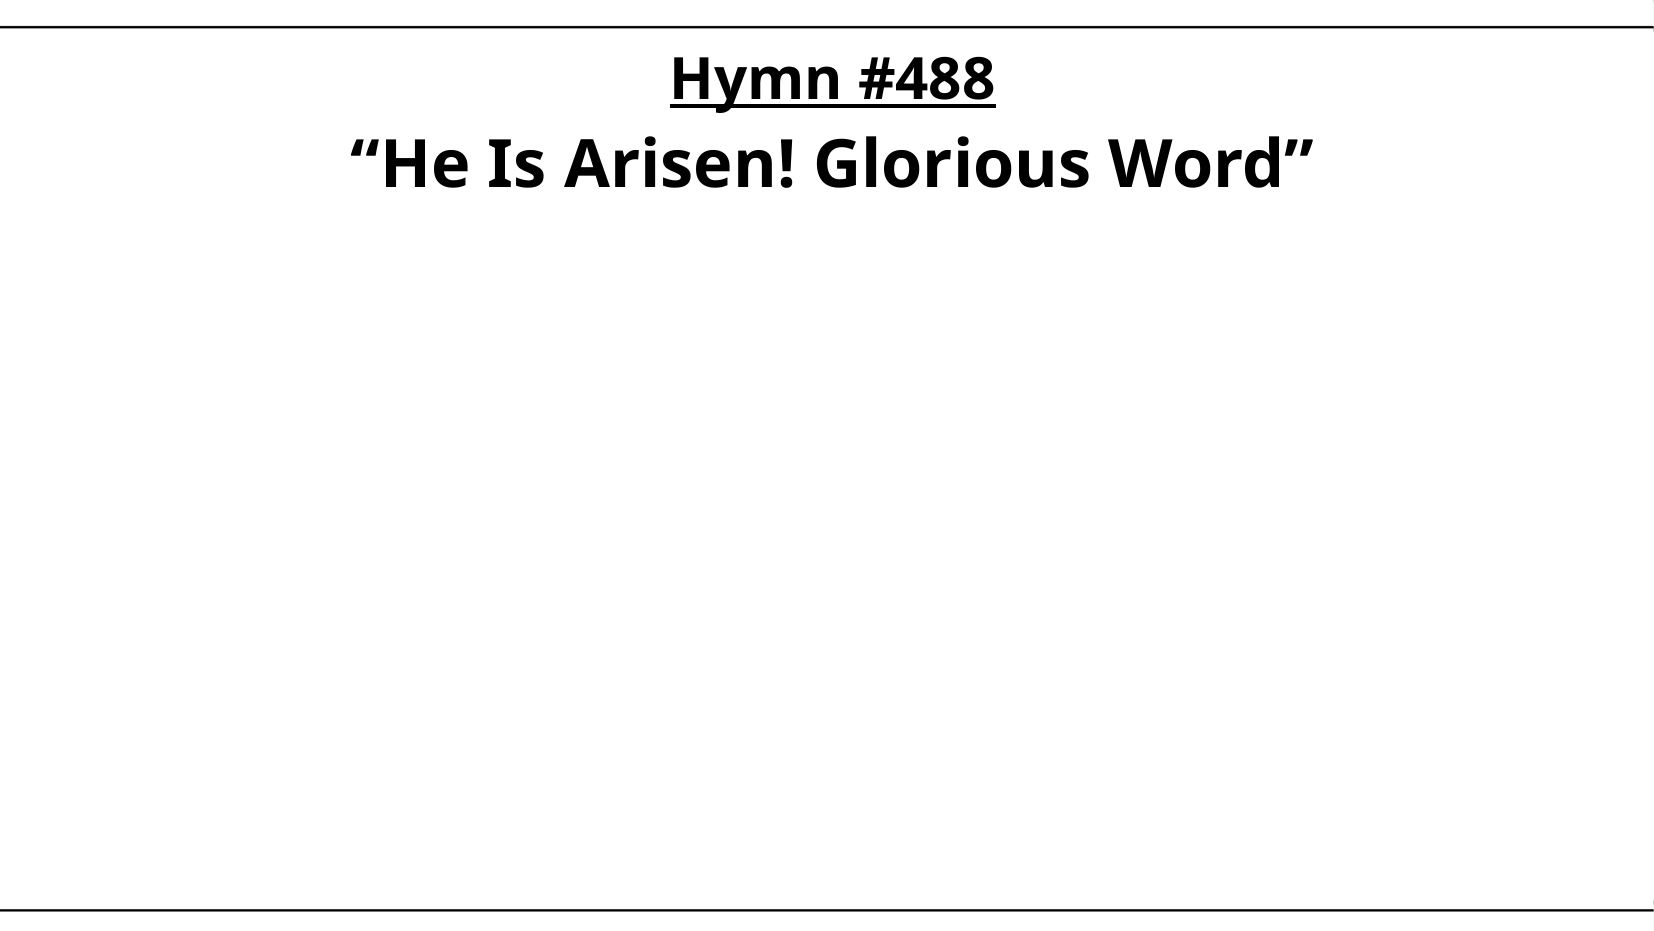

Hymn #488
“He Is Arisen! Glorious Word”